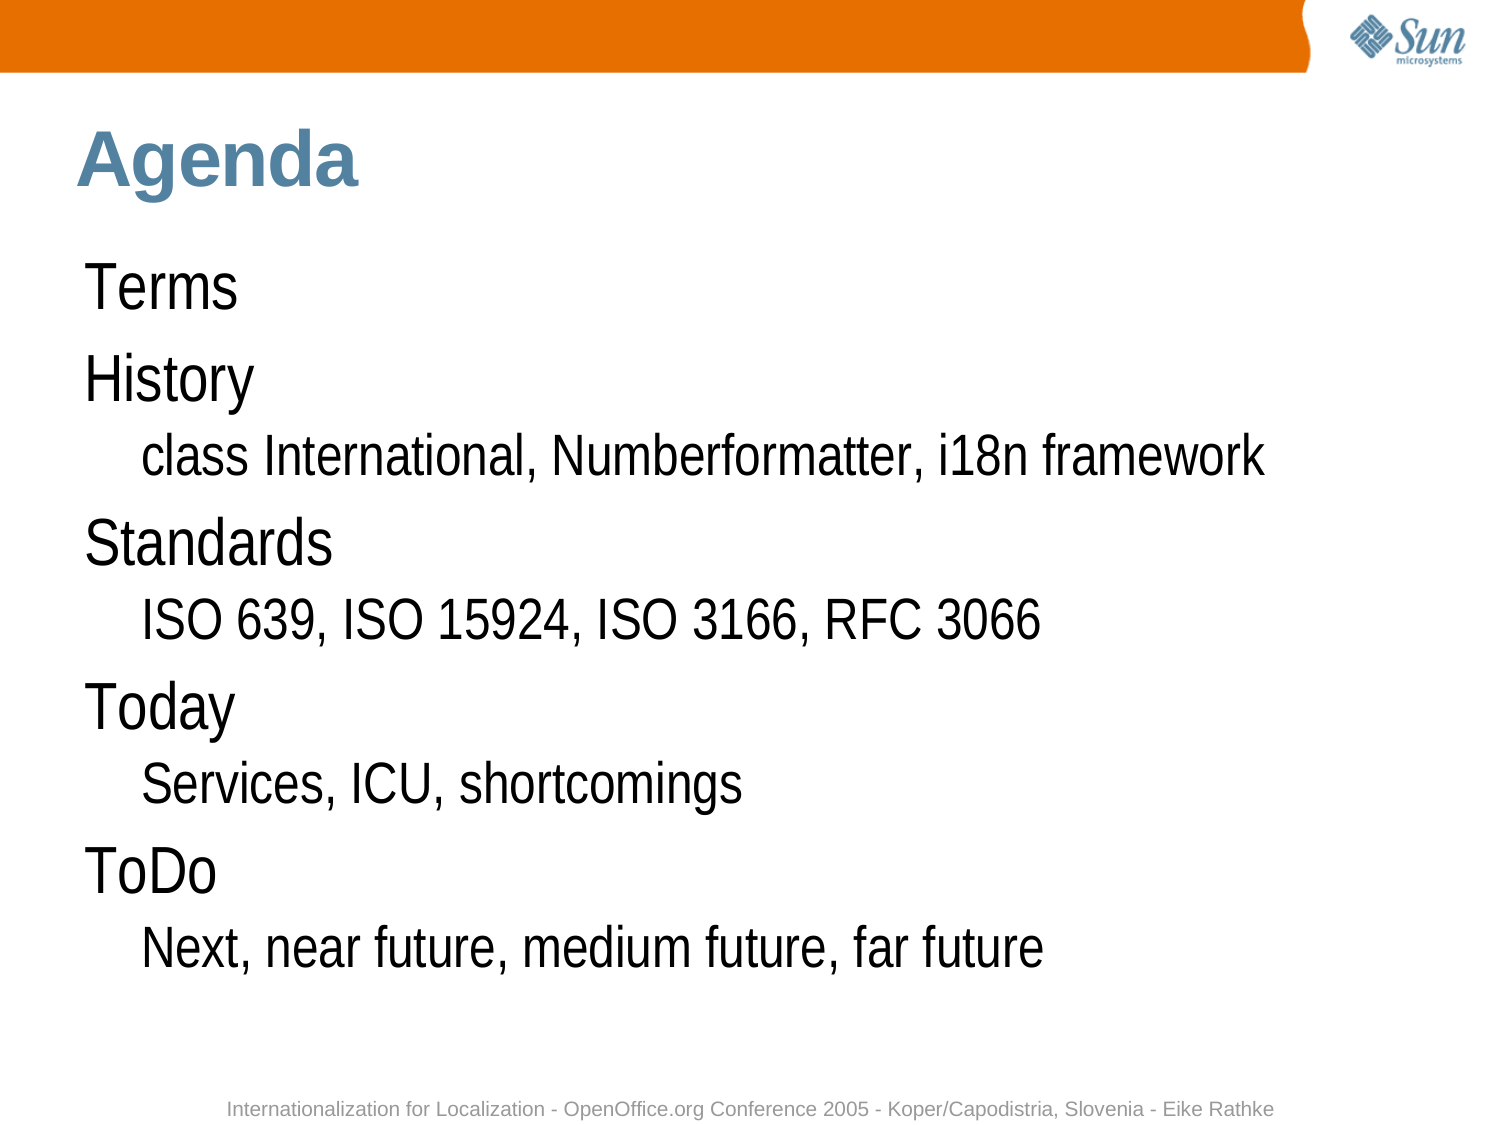

# Agenda
Terms
History
class International, Numberformatter, i18n framework
Standards
ISO 639, ISO 15924, ISO 3166, RFC 3066
Today
Services, ICU, shortcomings
ToDo
Next, near future, medium future, far future